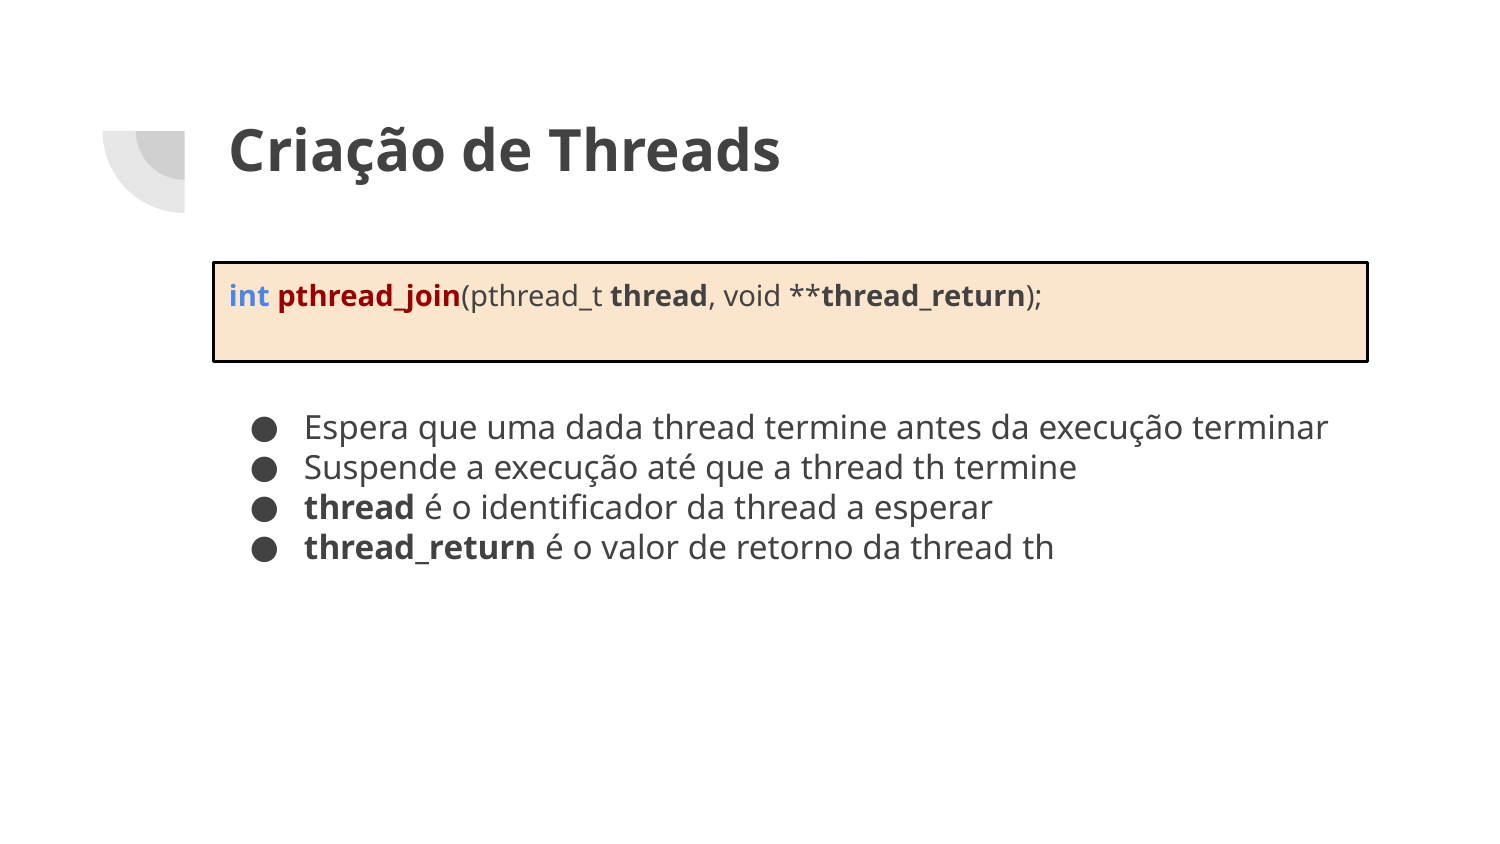

# Criação de Threads
int pthread_join(pthread_t thread, void **thread_return);
Espera que uma dada thread termine antes da execução terminar
Suspende a execução até que a thread th termine
thread é o identificador da thread a esperar
thread_return é o valor de retorno da thread th